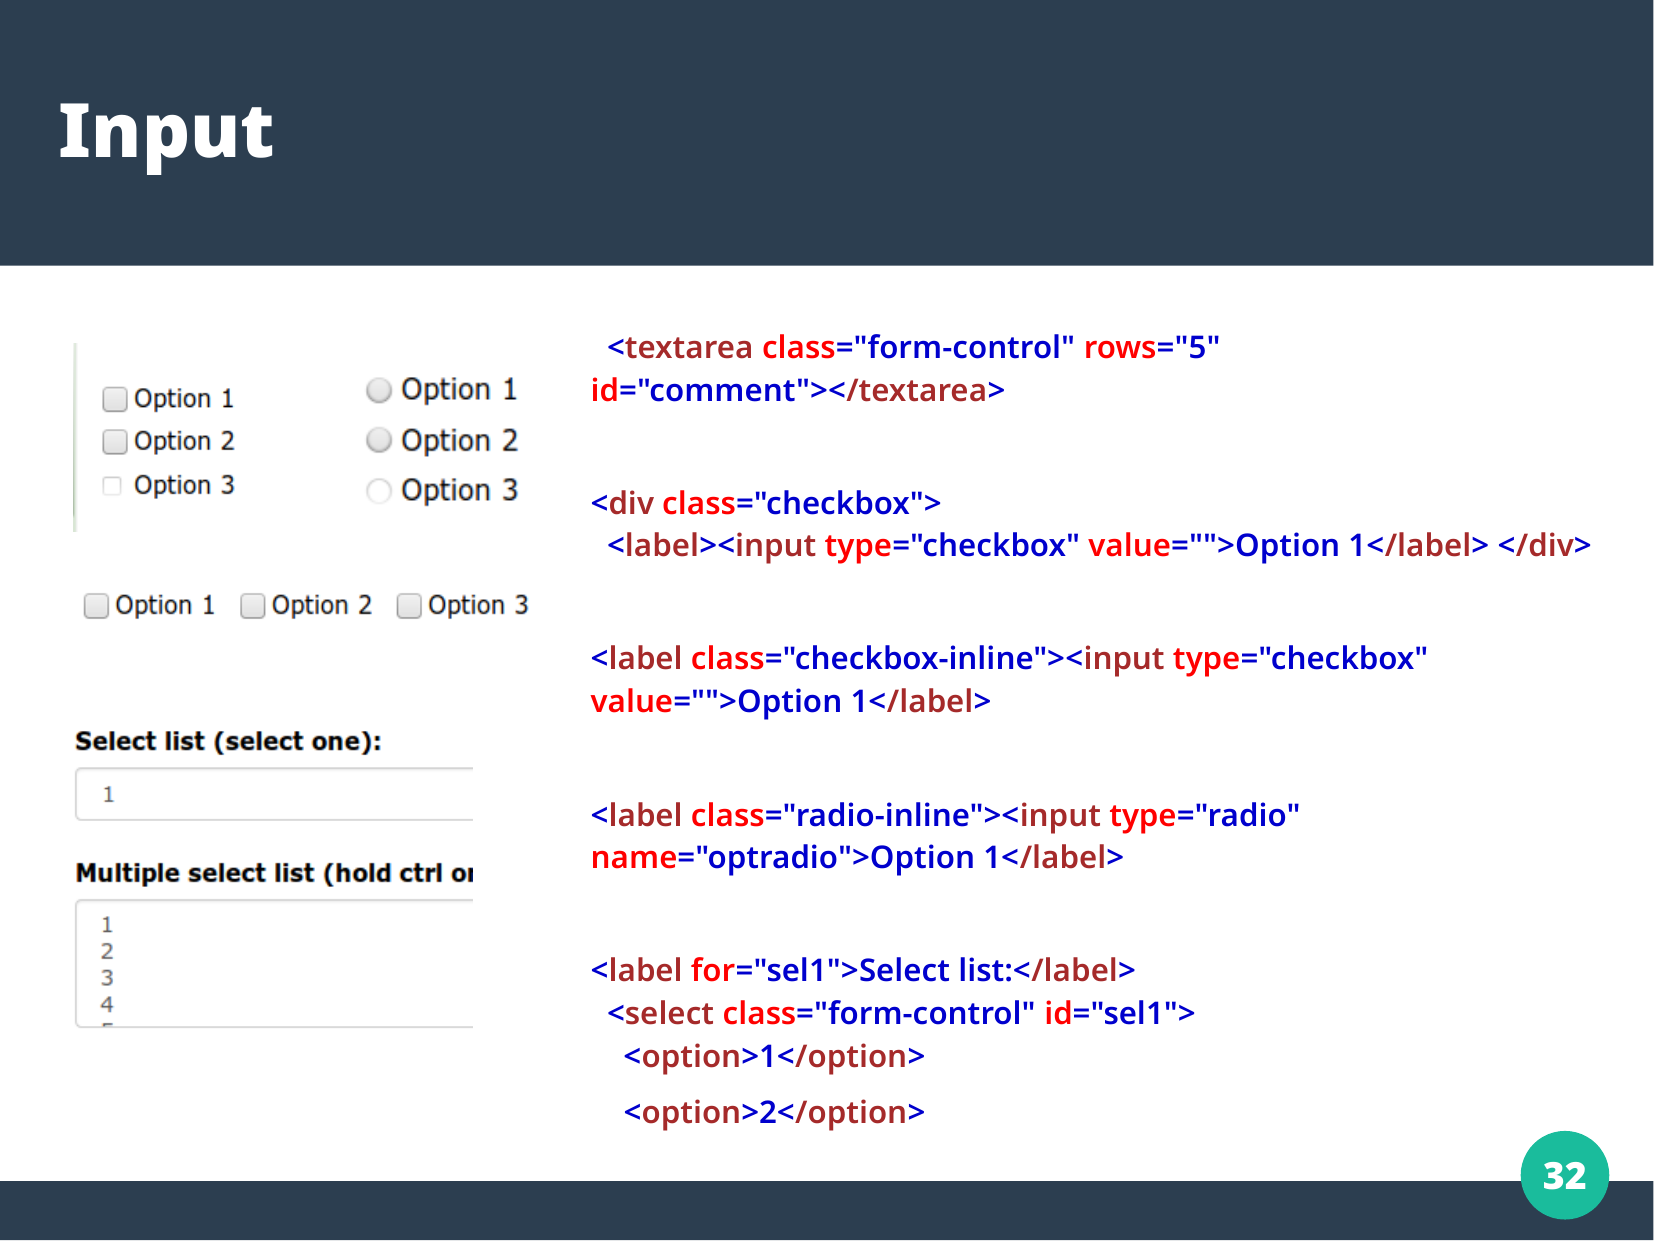

# Input
  <textarea class="form-control" rows="5" id="comment"></textarea>
<div class="checkbox">
  <label><input type="checkbox" value="">Option 1</label> </div>
<label class="checkbox-inline"><input type="checkbox" value="">Option 1</label>
<label class="radio-inline"><input type="radio" name="optradio">Option 1</label>
<label for="sel1">Select list:</label>
  <select class="form-control" id="sel1">
    <option>1</option>
    <option>2</option>
32